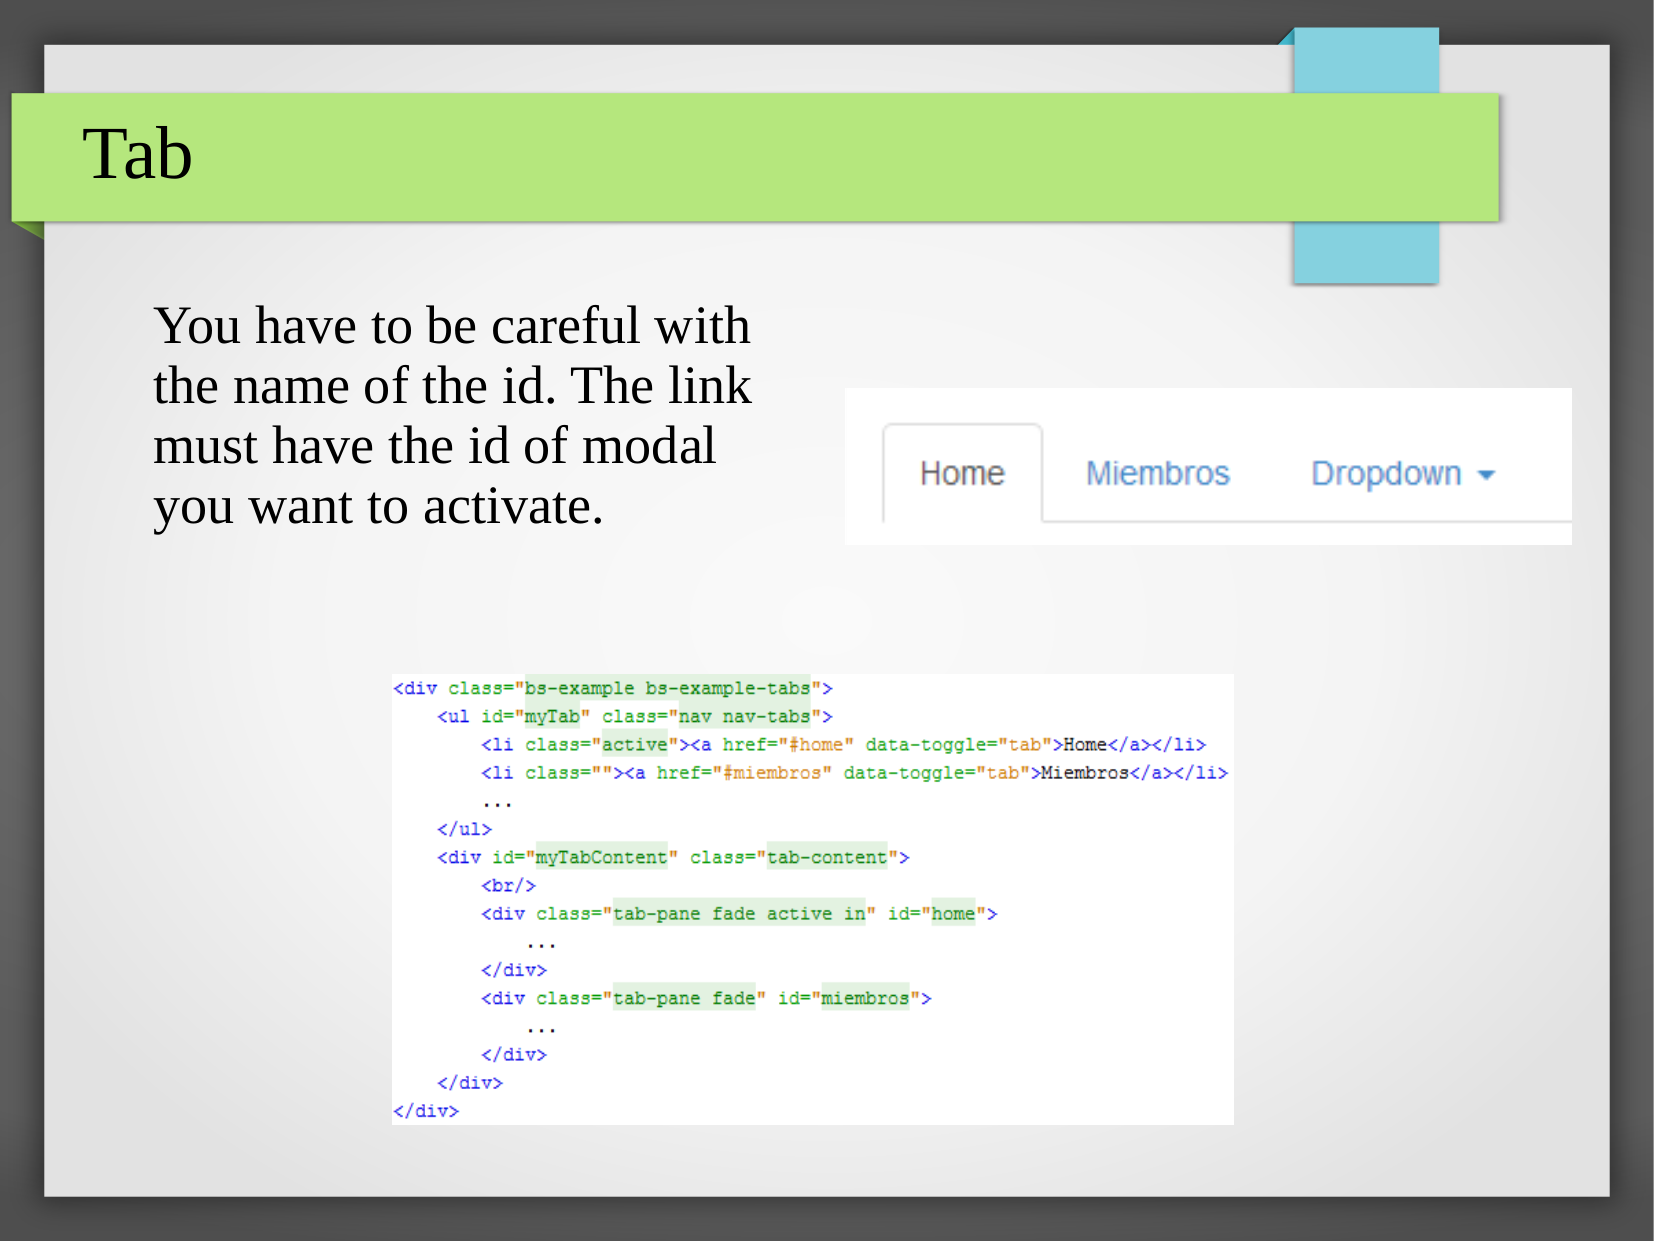

# Tab
You have to be careful with the name of the id. The link must have the id of modal you want to activate.